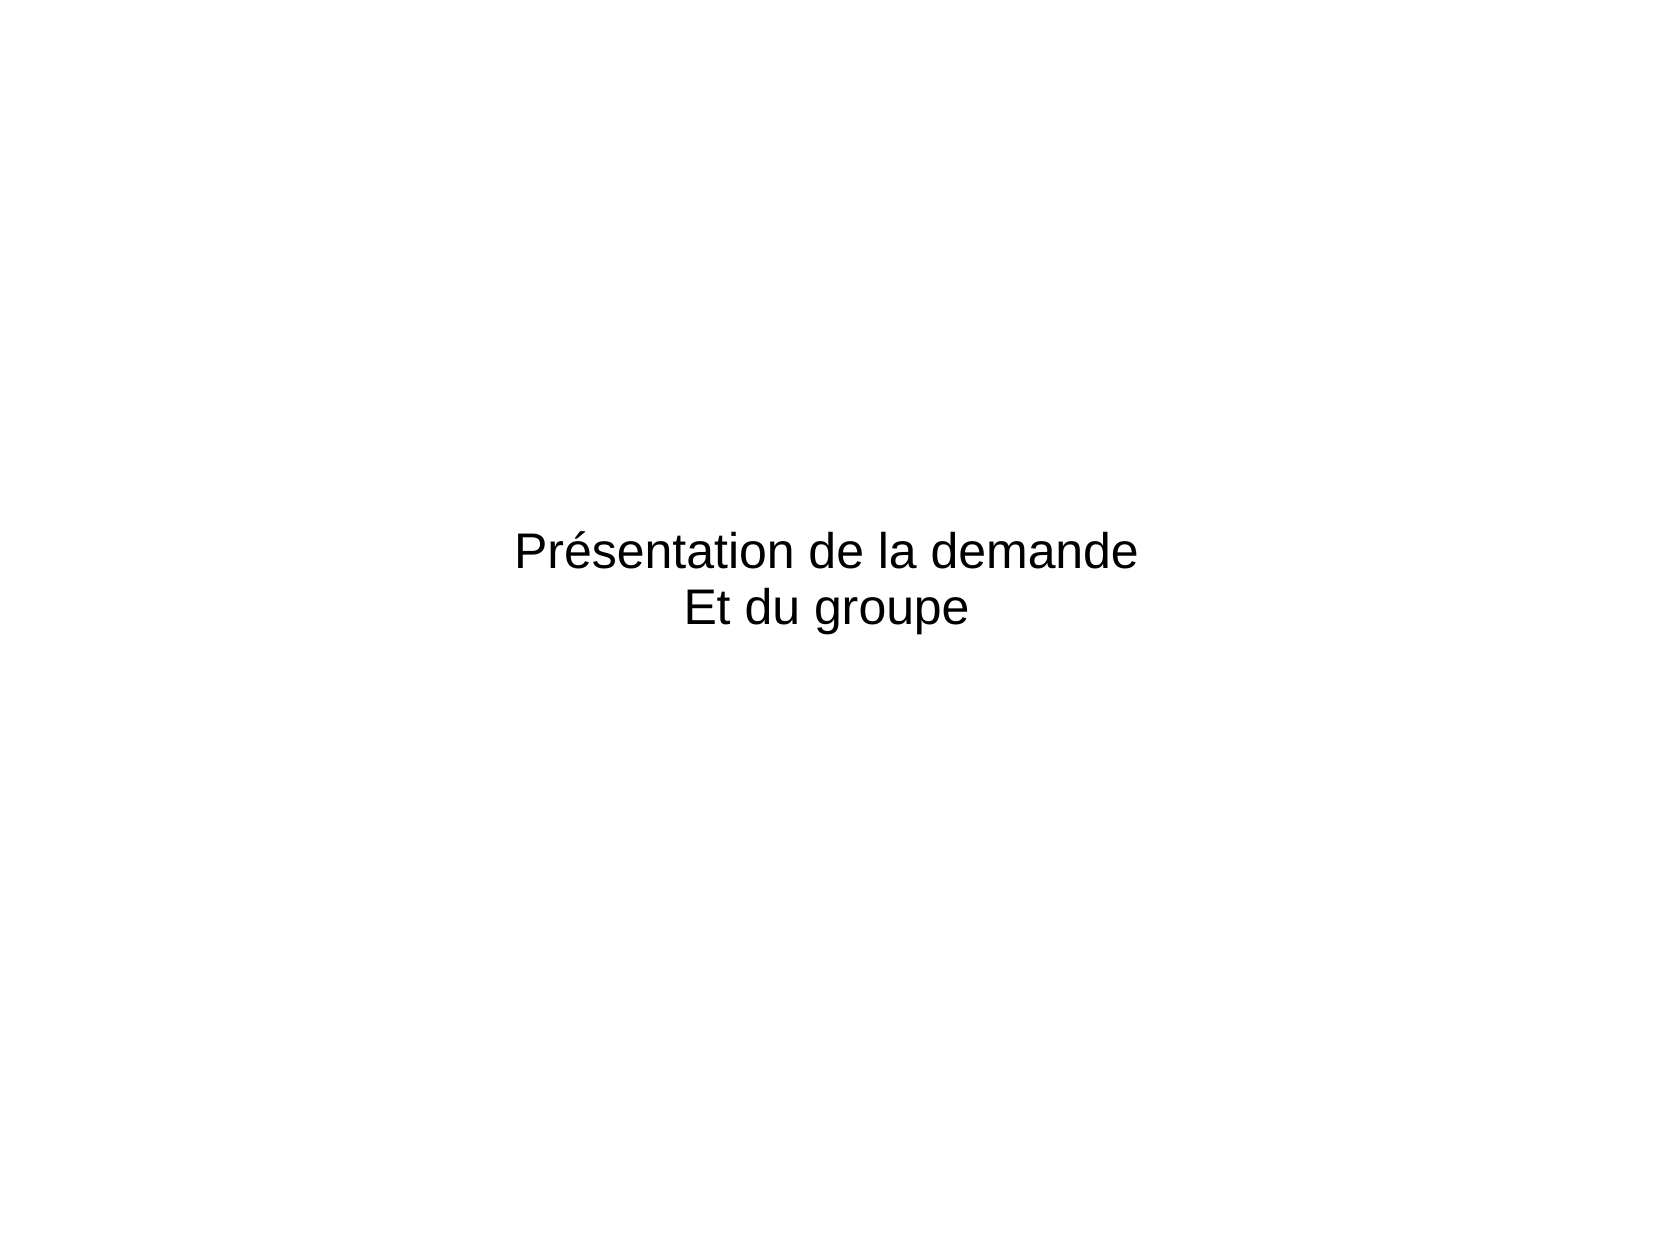

# Présentation de la demande
Et du groupe